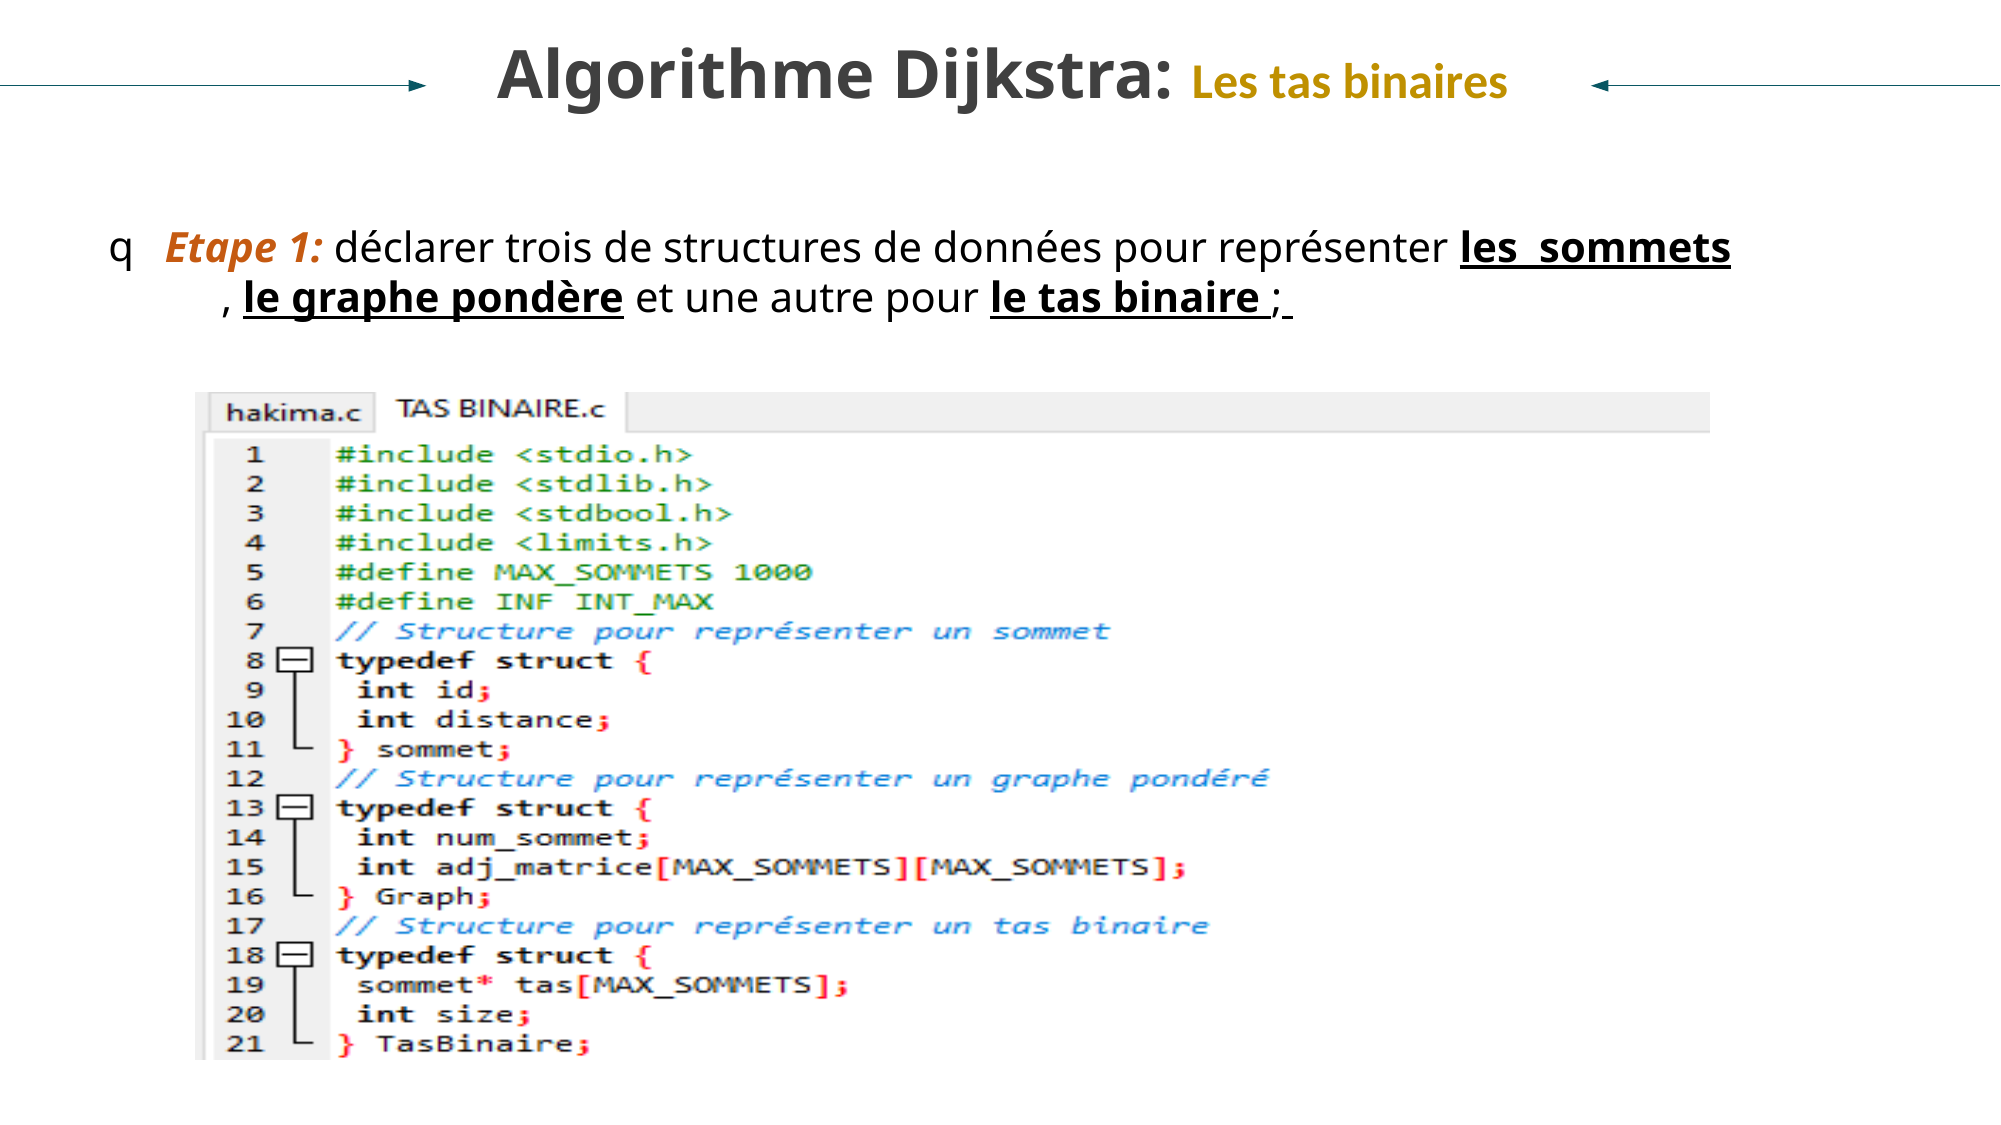

Algorithme Dijkstra: Les tas binaires
# Analyse du projet : diapositive 3
Etape 1: déclarer trois de structures de données pour représenter les sommets , le graphe pondère et une autre pour le tas binaire ;